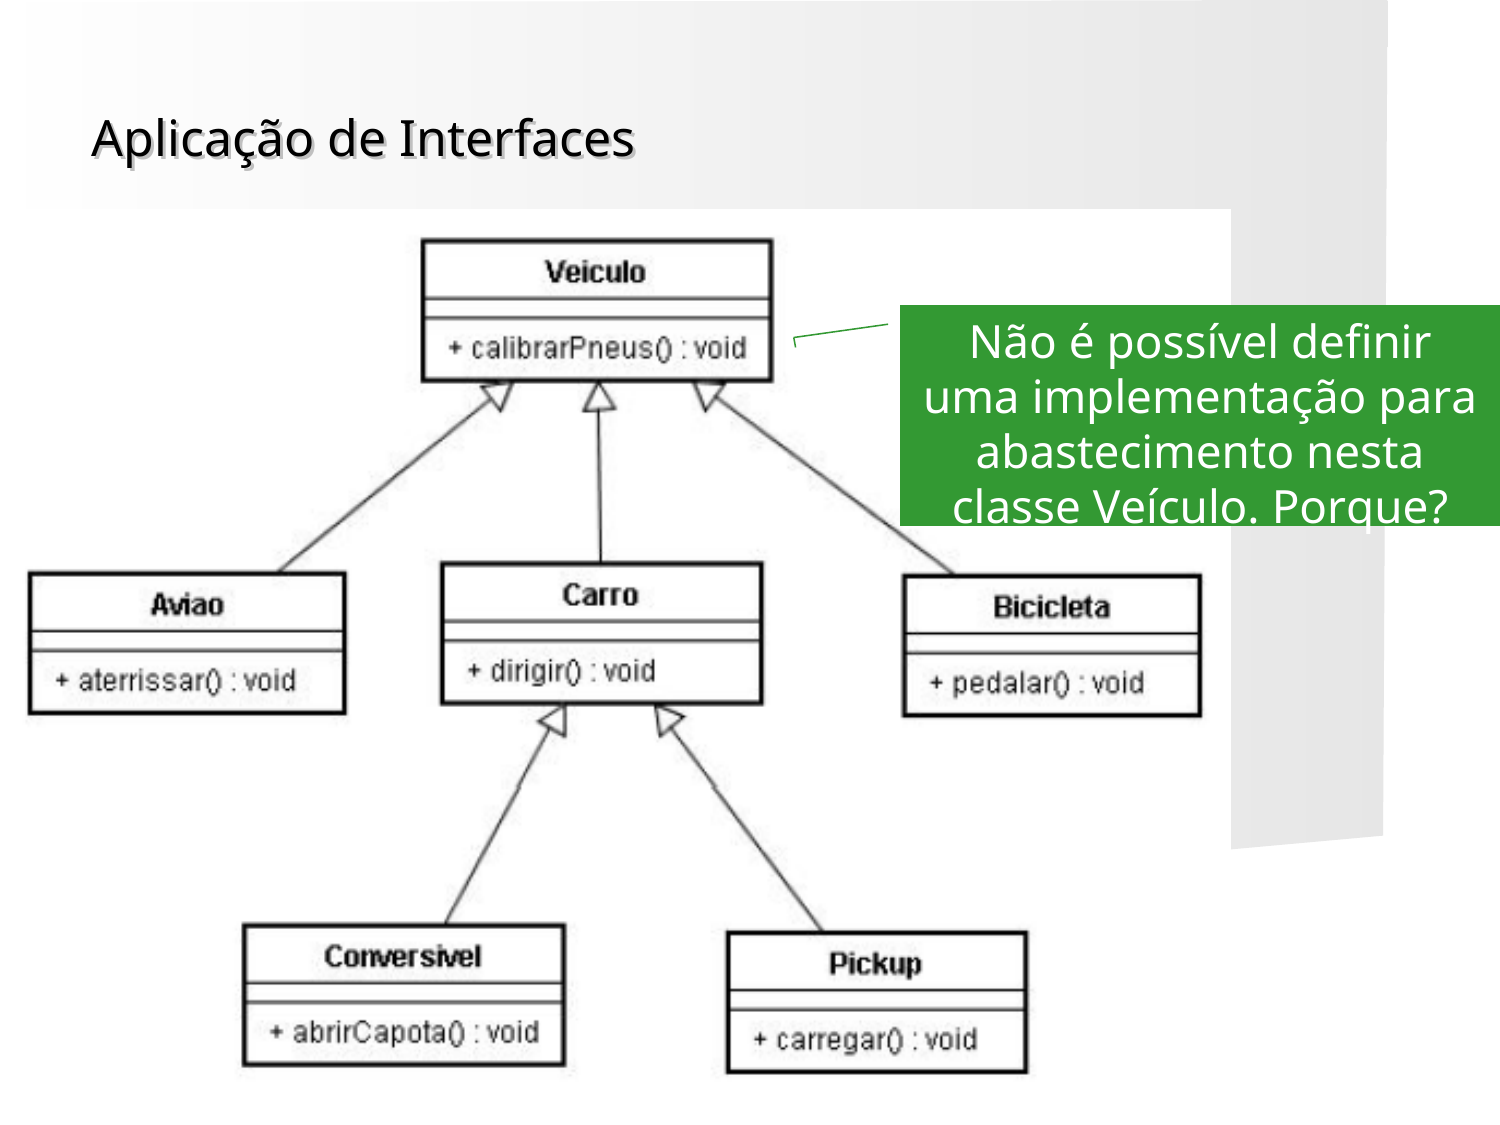

# Aplicação de Interfaces
Não é possível definir uma implementação para abastecimento nesta classe Veículo. Porque?